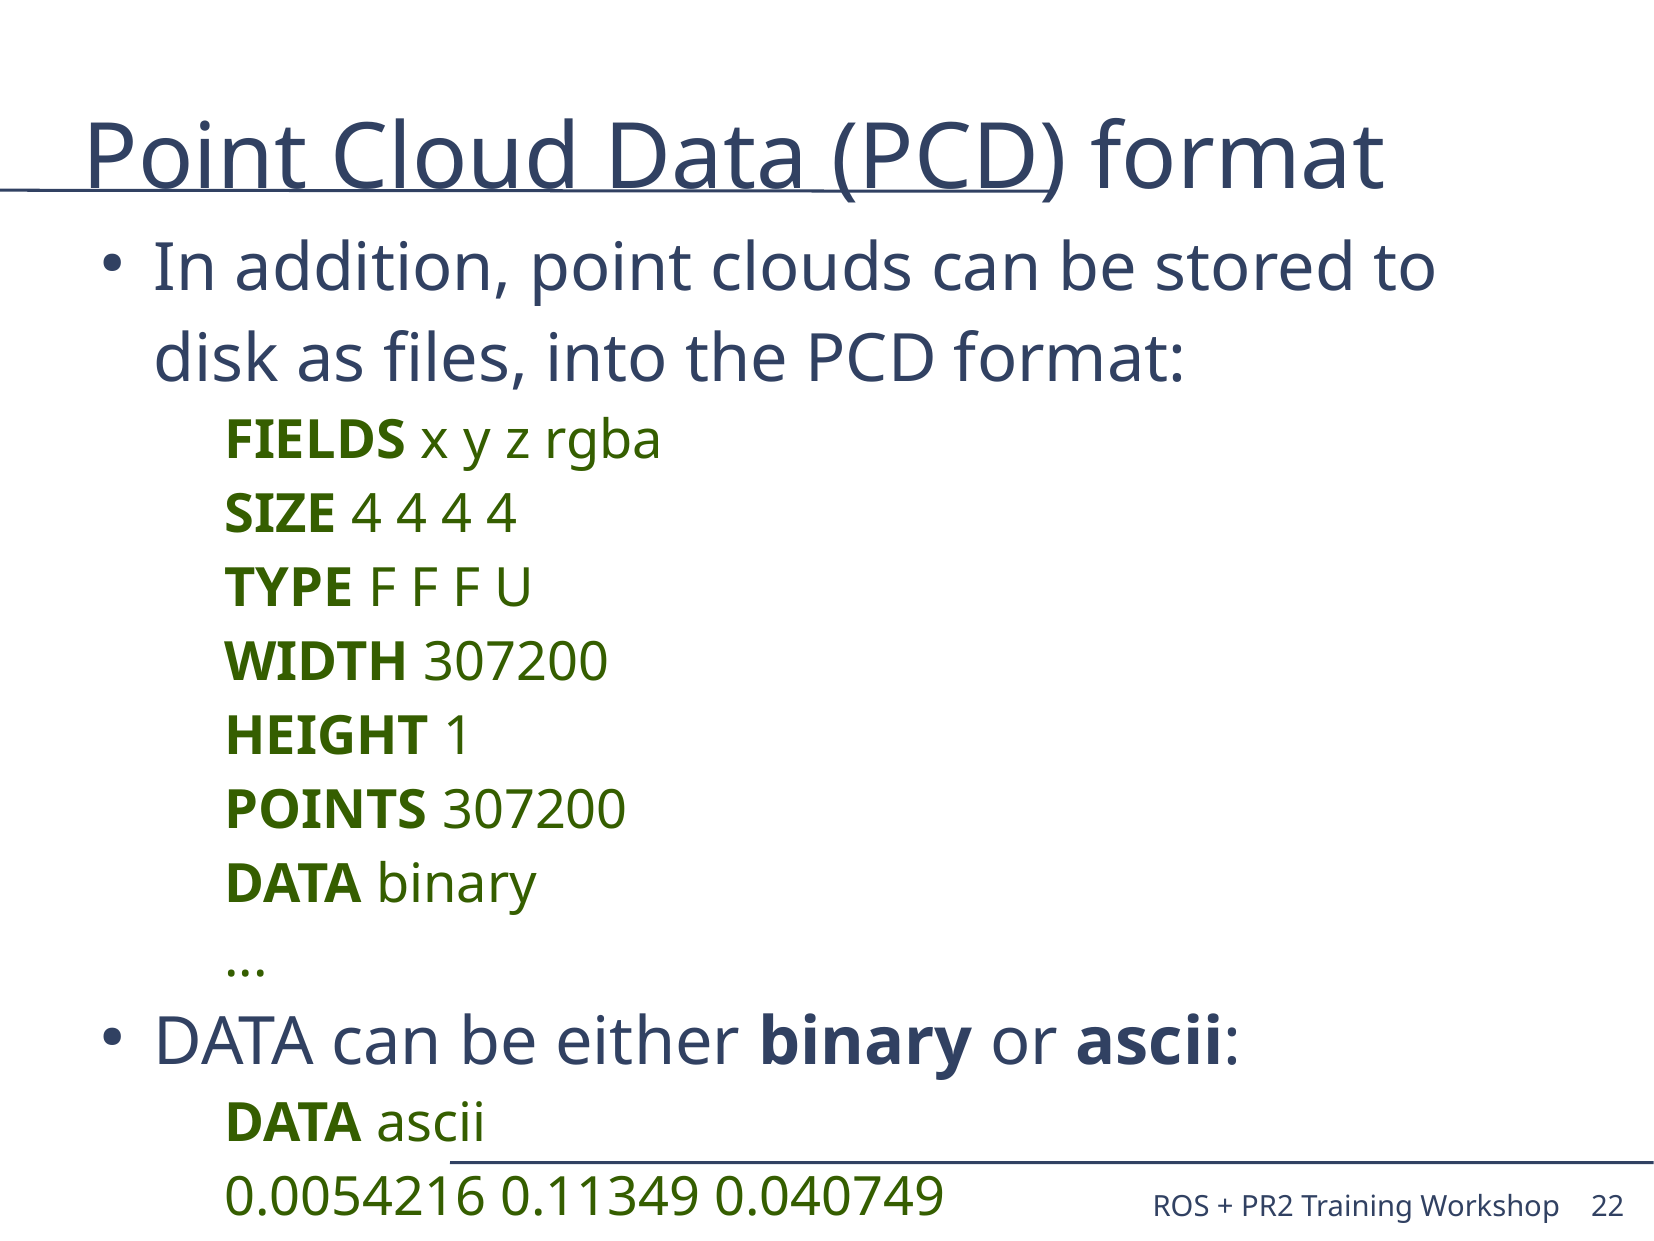

# Point Cloud Data (PCD) format
In addition, point clouds can be stored to disk as files, into the PCD format:
FIELDS x y z rgba
SIZE 4 4 4 4
TYPE F F F U
WIDTH 307200
HEIGHT 1
POINTS 307200
DATA binary
...
DATA can be either binary or ascii:
DATA ascii
0.0054216 0.11349 0.040749
-0.0017447 0.11425 0.041273